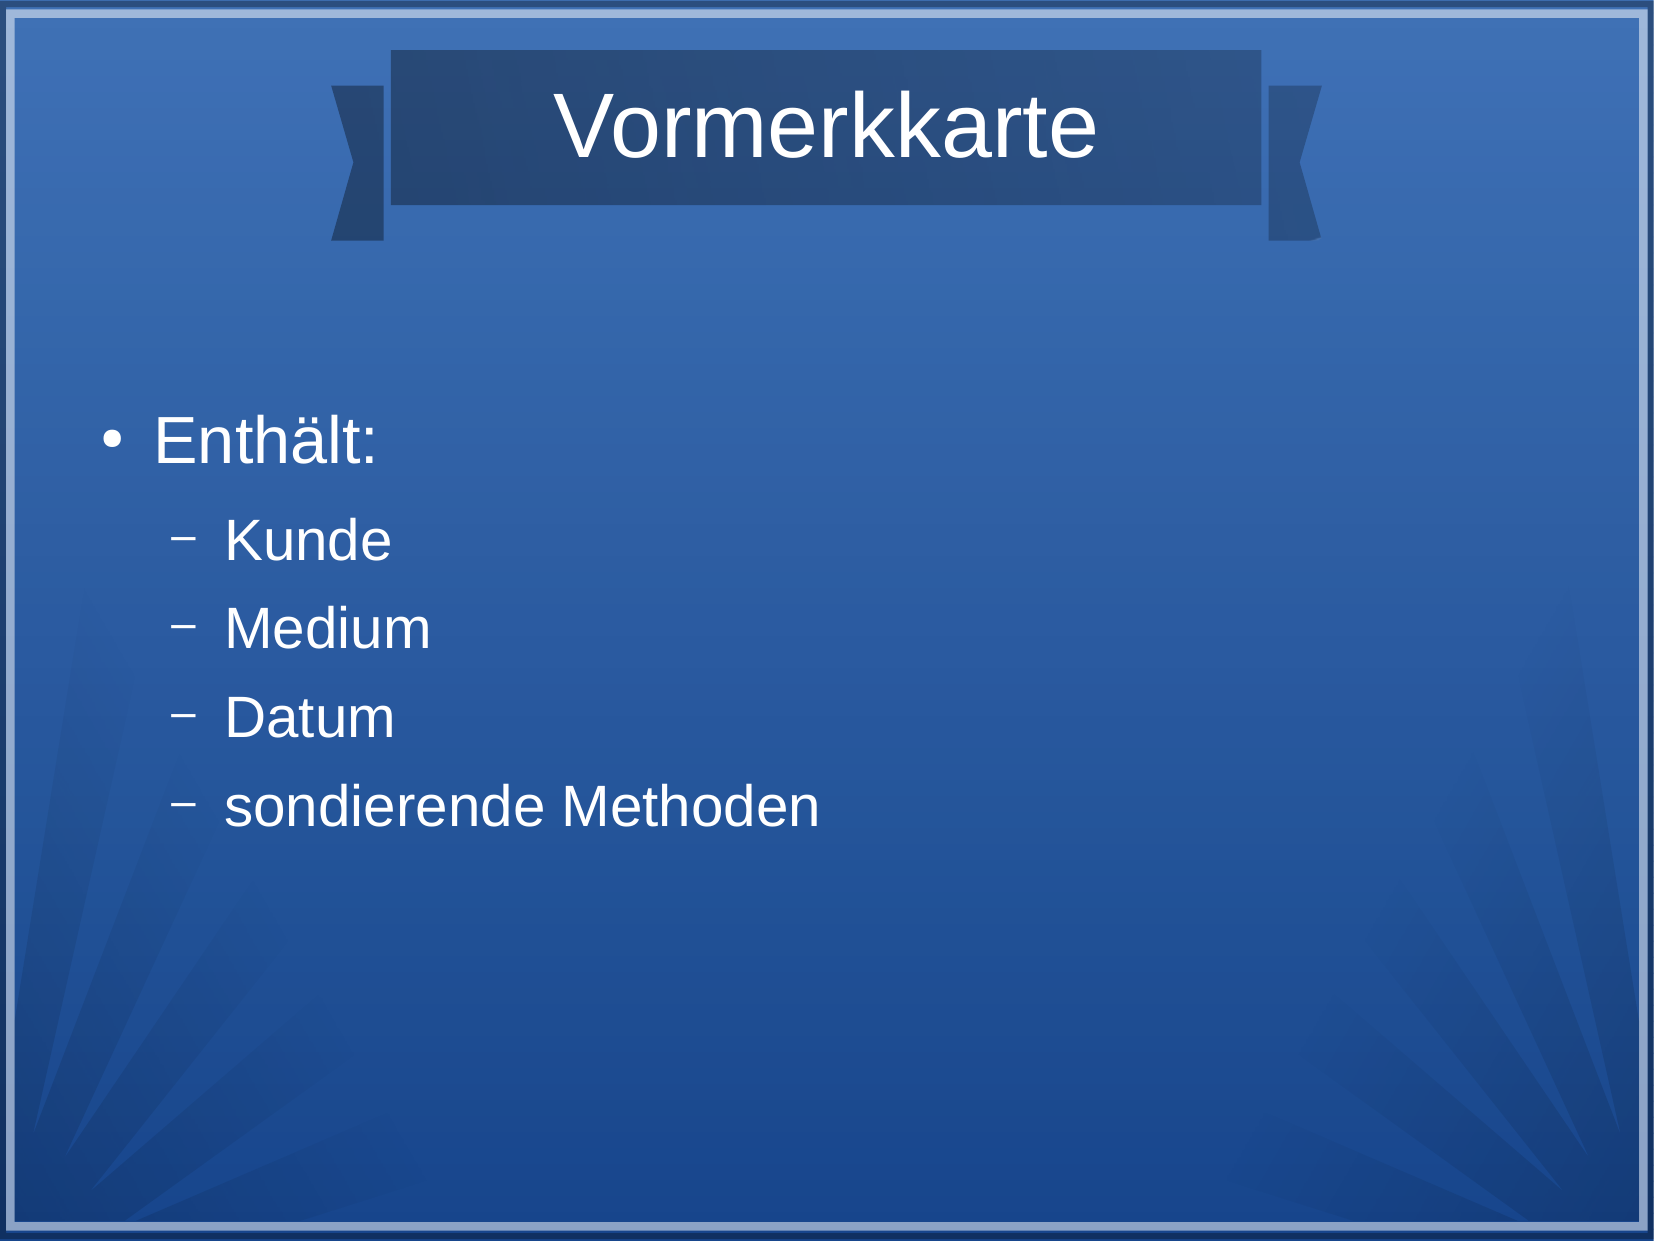

# Vormerkkarte
Enthält:
Kunde
Medium
Datum
sondierende Methoden